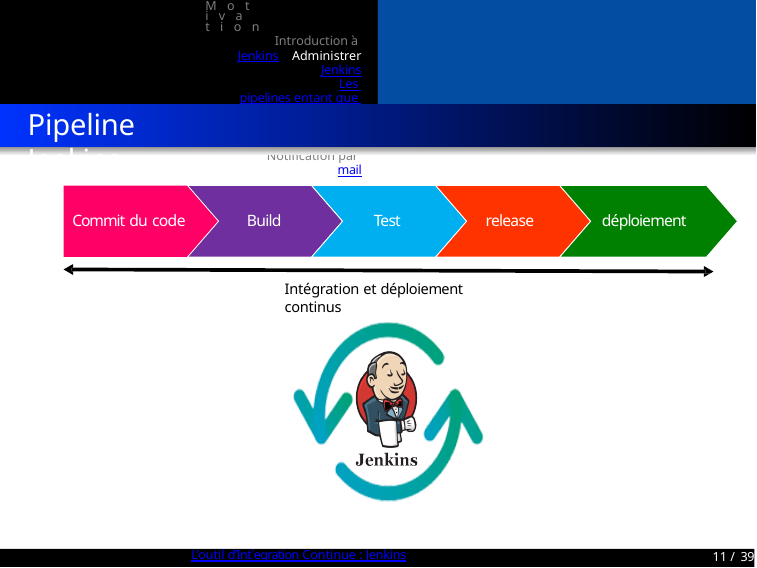

Motivation Introduction `a Jenkins Administrer Jenkins
Les pipelines entant que Code
Jenkins Webhook Notification par mail
Pipeline Jenkins
Commit du code
Build
Test
release
déploiement
Intégration et déploiement continus
L’outil d’Int´egration Continue : Jenkins
11 / 39